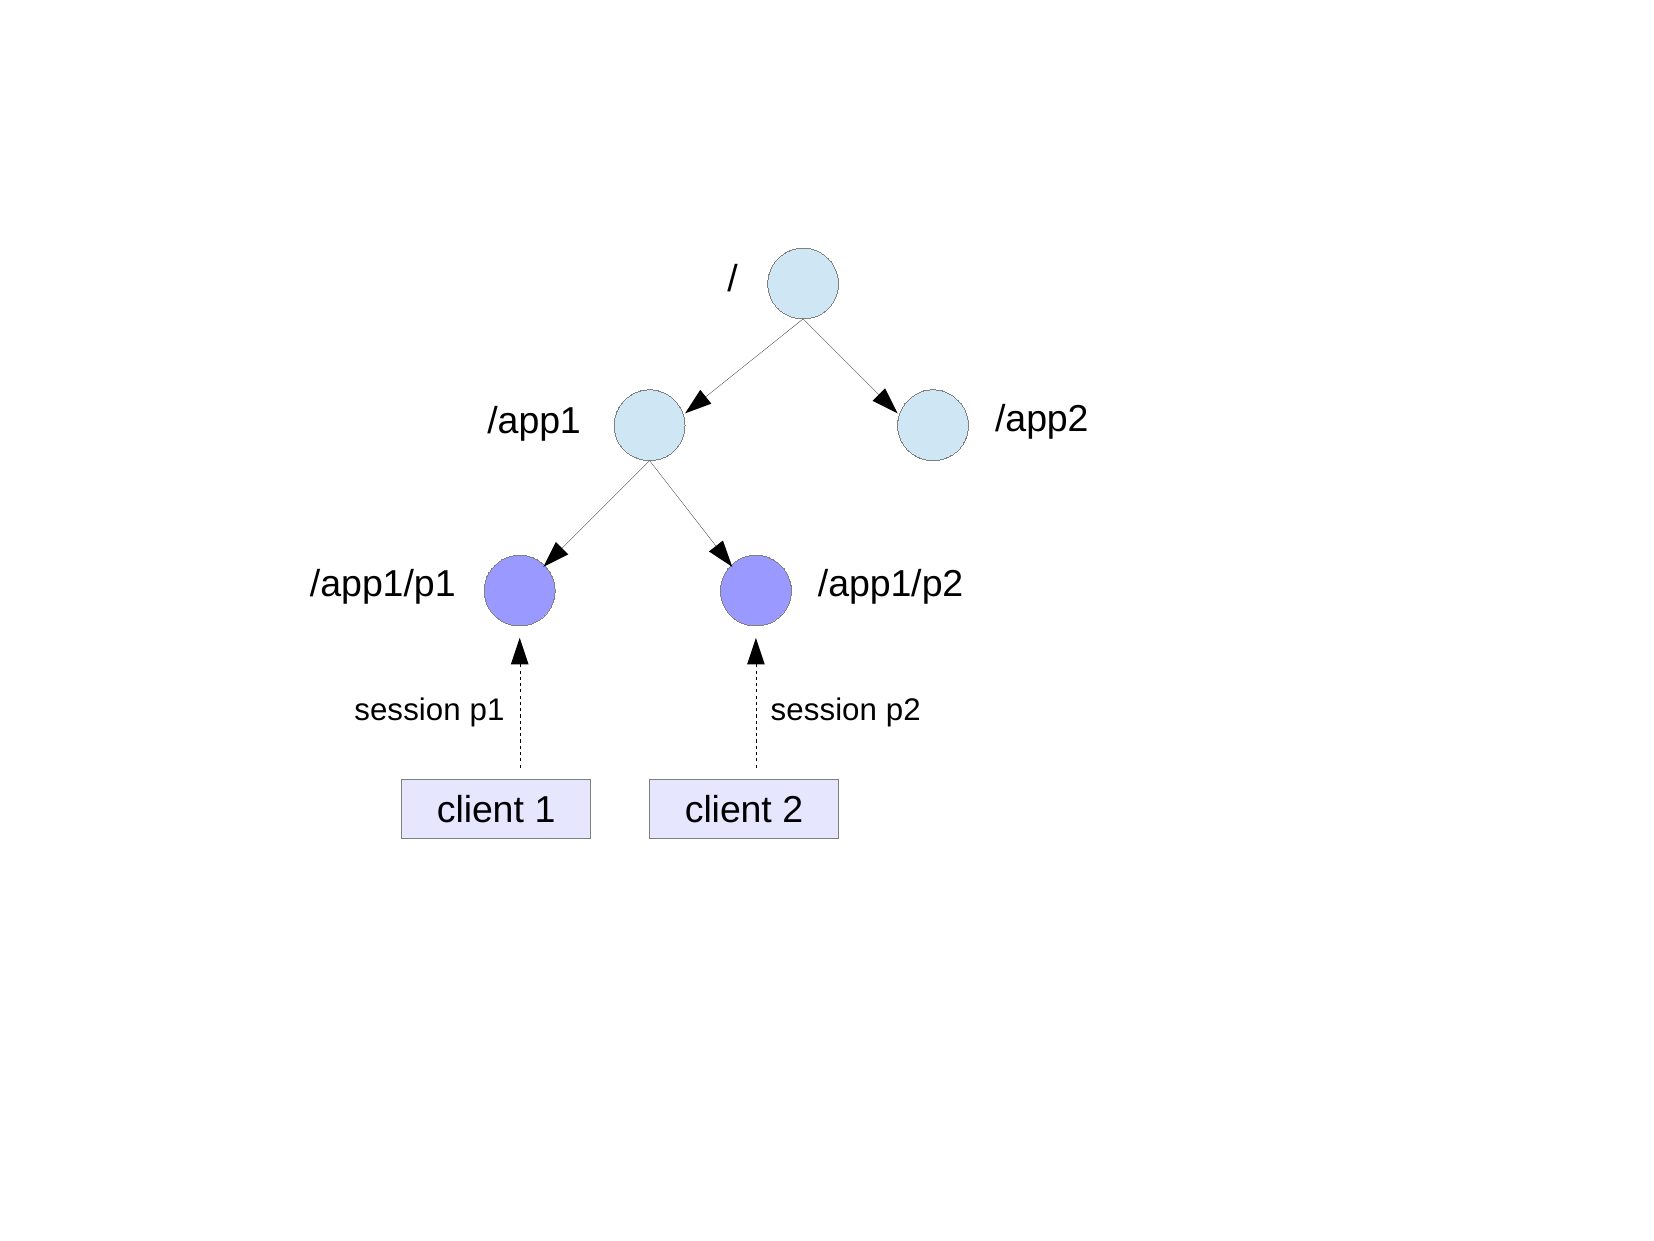

/
/app2
/app1
/app1/p1
/app1/p2
session p1
session p2
client 1
client 2